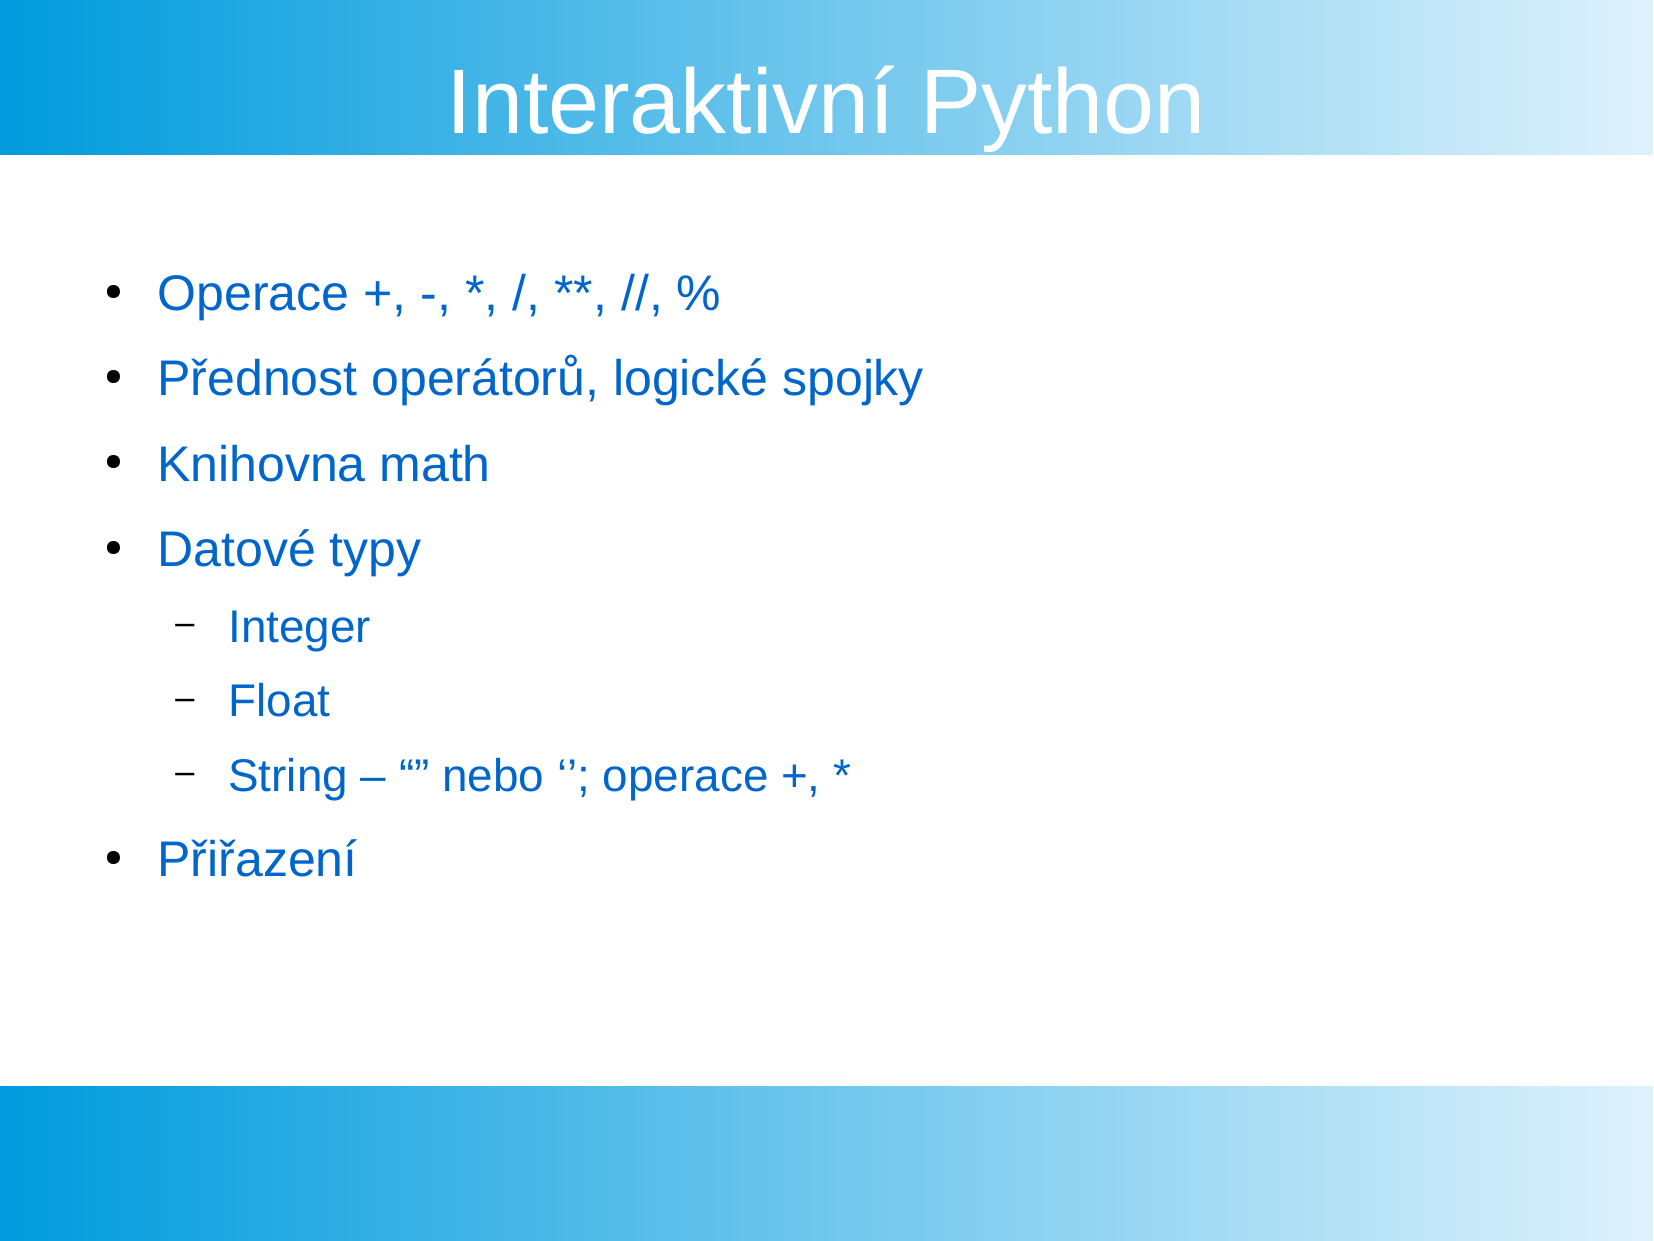

# Interaktivní Python
Operace +, -, *, /, **, //, %
Přednost operátorů, logické spojky
Knihovna math
Datové typy
Integer
Float
String – “” nebo ‘’; operace +, *
Přiřazení